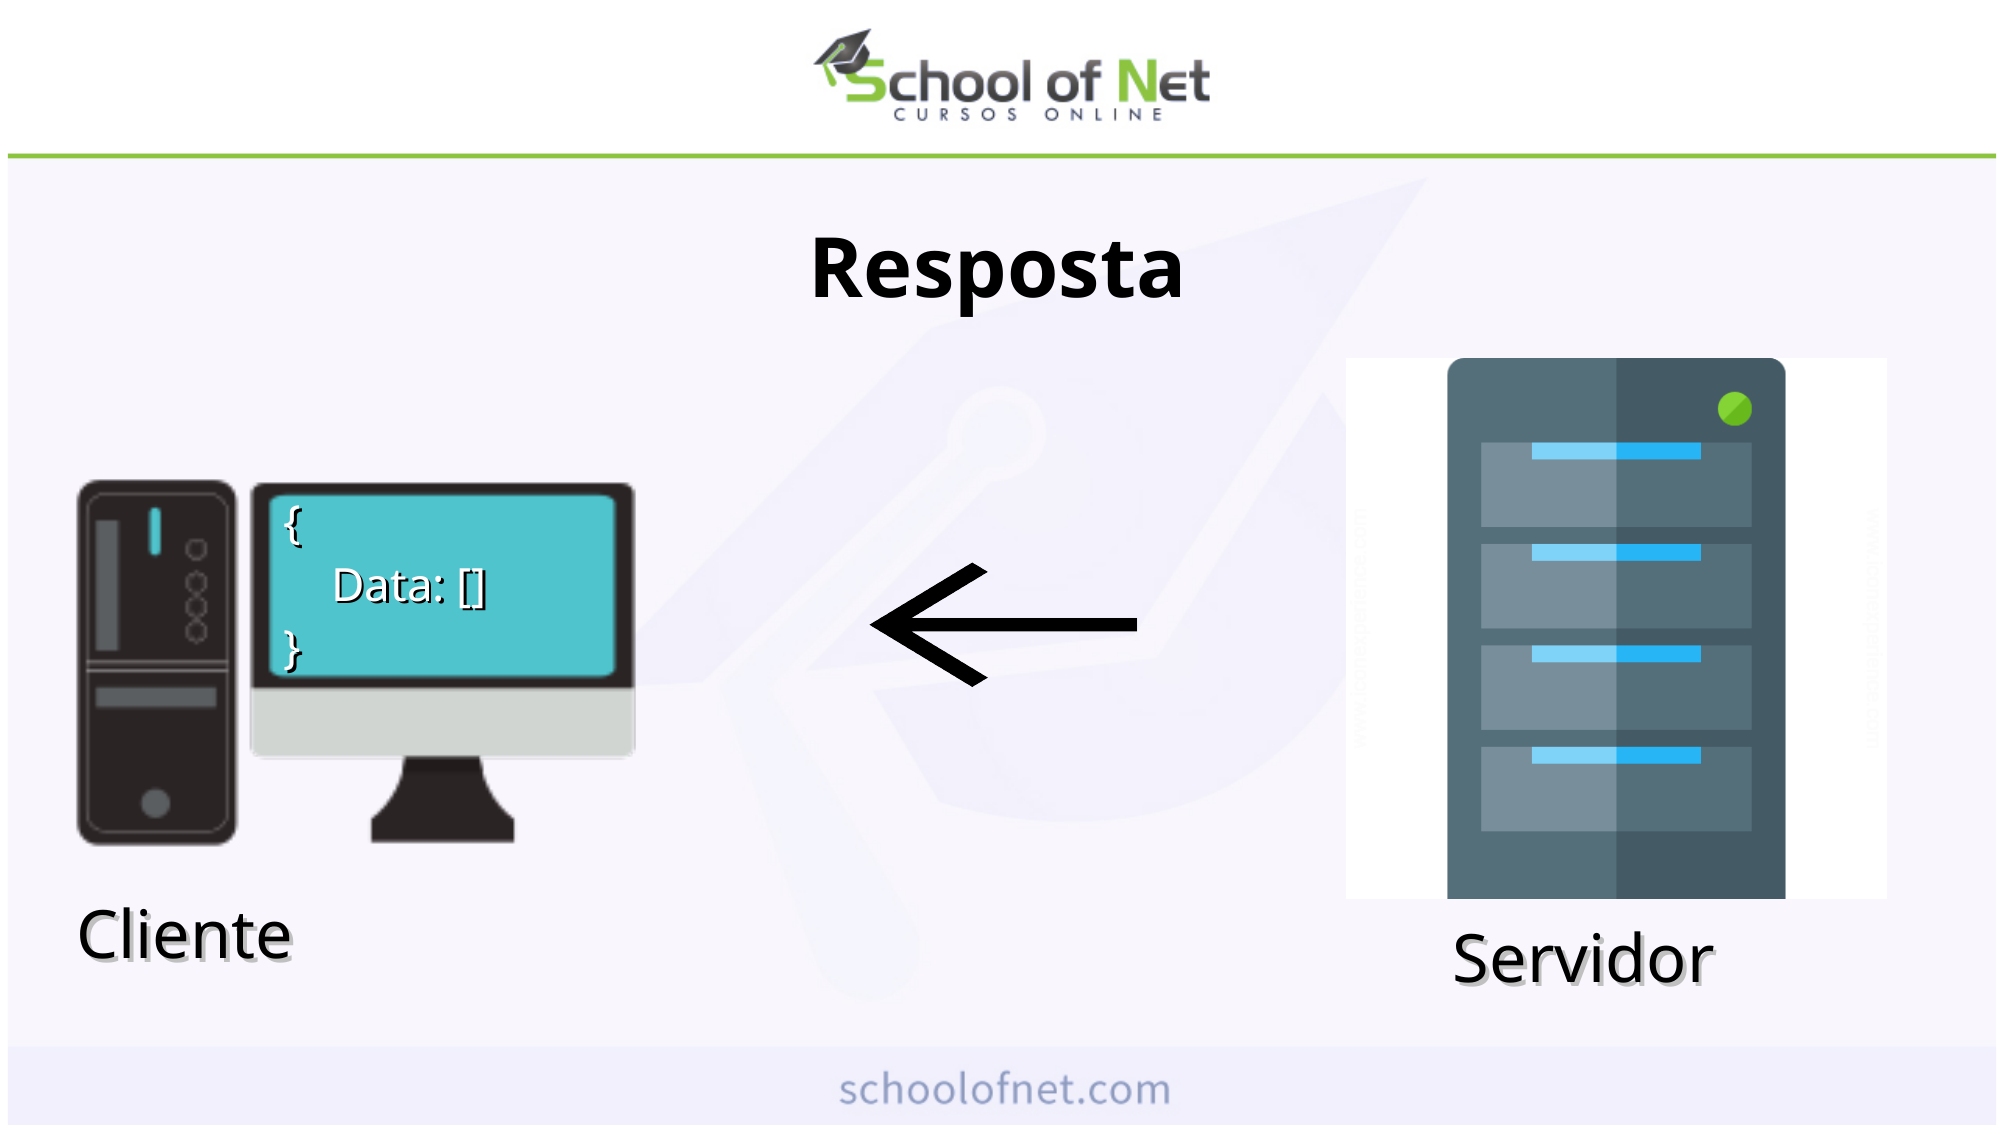

# Resposta
{
 Data: []
}
Cliente
Servidor